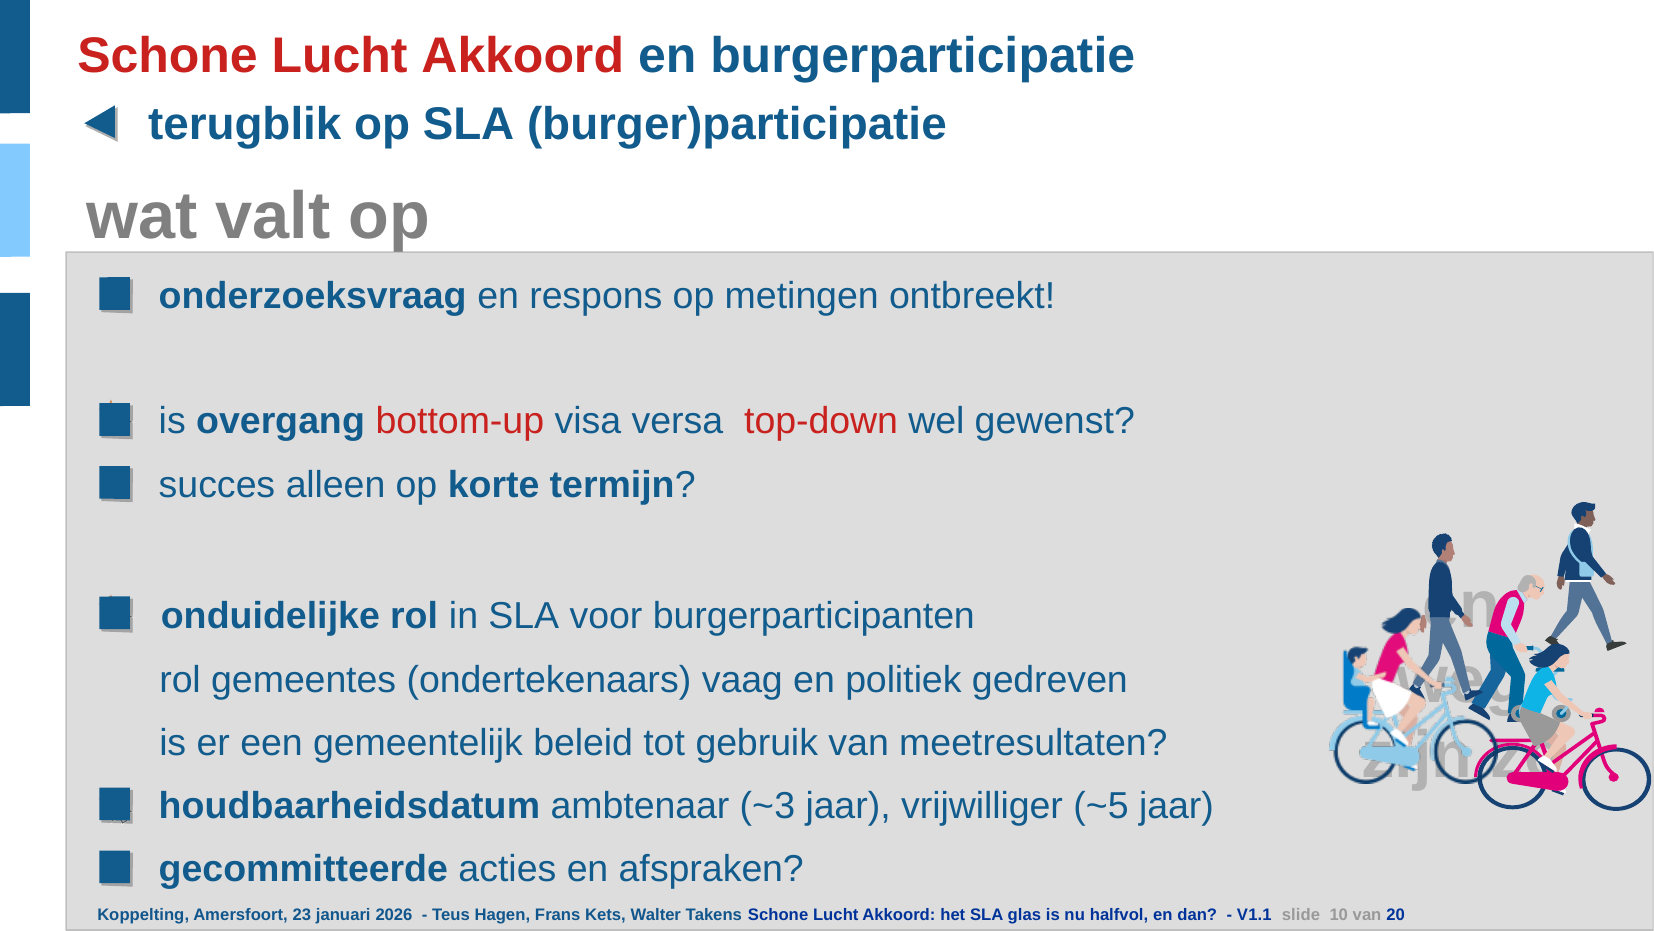

# Schone Lucht Akkoord en burgerparticipatie
 terugblik op SLA (burger)participatie
wat valt op
 onderzoeksvraag en respons op metingen ontbreekt!
 is overgang bottom-up visa versa top-down wel gewenst?
 succes alleen op korte termijn?
 onduidelijke rol in SLA voor burgerparticipanten
 rol gemeentes (ondertekenaars) vaag en politiek gedreven
 is er een gemeentelijk beleid tot gebruik van meetresultaten?
 houdbaarheidsdatum ambtenaar (~3 jaar), vrijwilliger (~5 jaar)
 gecommitteerde acties en afspraken?
en
weg
zijn ze